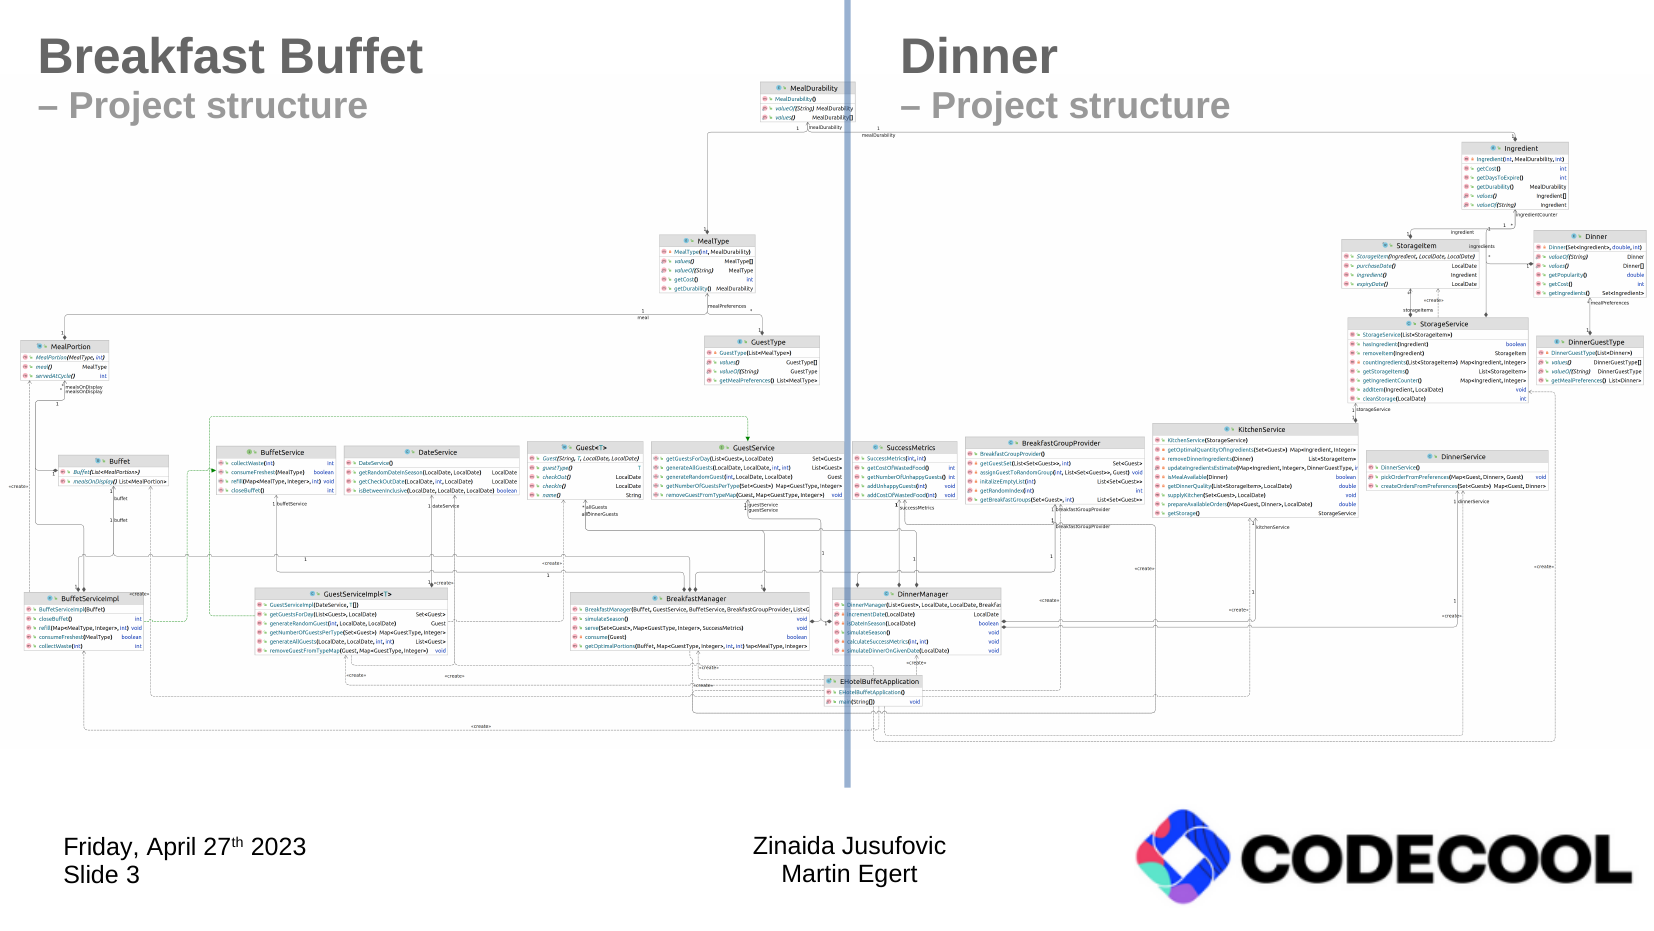

# Dinner – Project structure
Breakfast Buffet
– Project structure
Zinaida Jusufovic
Martin Egert
Friday, April 27th 2023
Slide